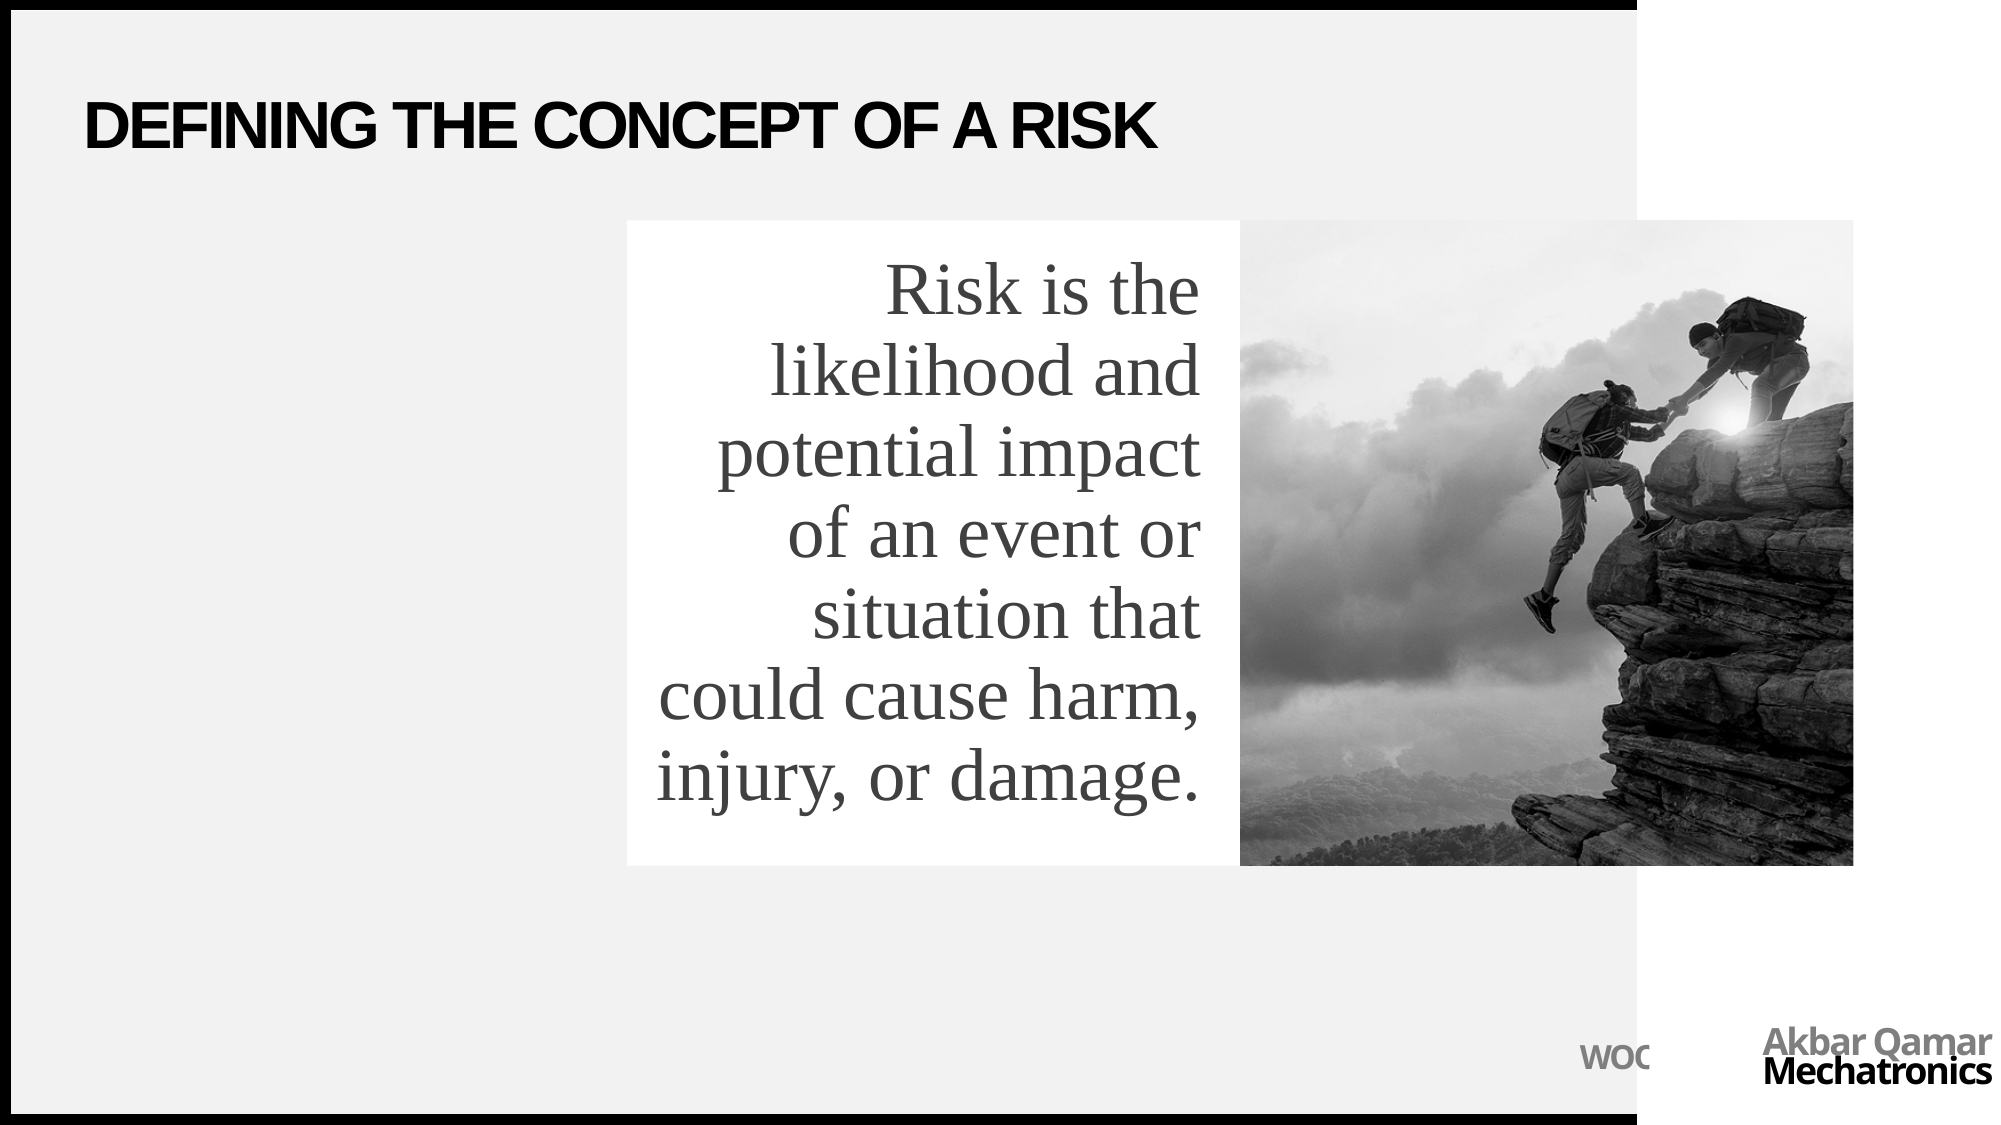

# Defining the Concept of a risk
Risk is the likelihood and potential impact of an event or situation that could cause harm, injury, or damage.
Akbar Qamar
Mechatronics